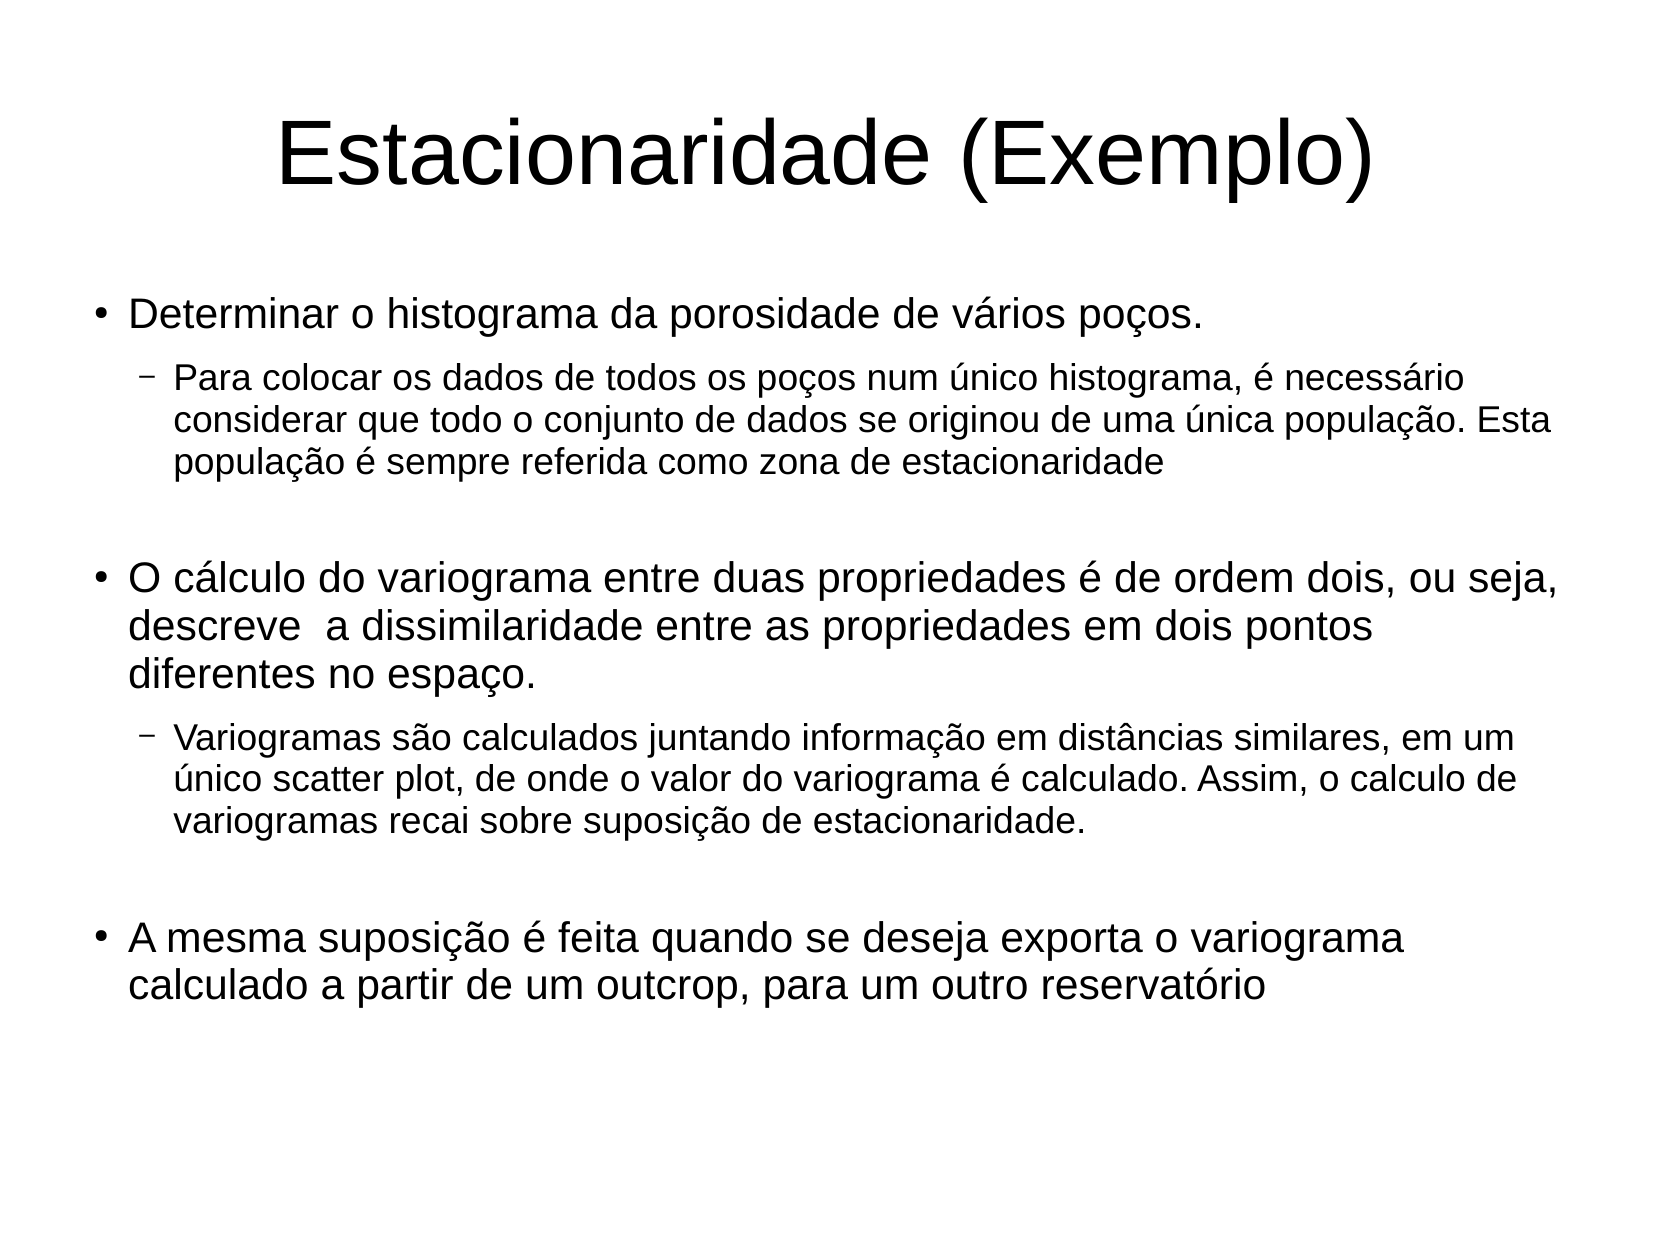

# Estacionaridade (Exemplo)
Determinar o histograma da porosidade de vários poços.
Para colocar os dados de todos os poços num único histograma, é necessário considerar que todo o conjunto de dados se originou de uma única população. Esta população é sempre referida como zona de estacionaridade
O cálculo do variograma entre duas propriedades é de ordem dois, ou seja, descreve a dissimilaridade entre as propriedades em dois pontos diferentes no espaço.
Variogramas são calculados juntando informação em distâncias similares, em um único scatter plot, de onde o valor do variograma é calculado. Assim, o calculo de variogramas recai sobre suposição de estacionaridade.
A mesma suposição é feita quando se deseja exporta o variograma calculado a partir de um outcrop, para um outro reservatório